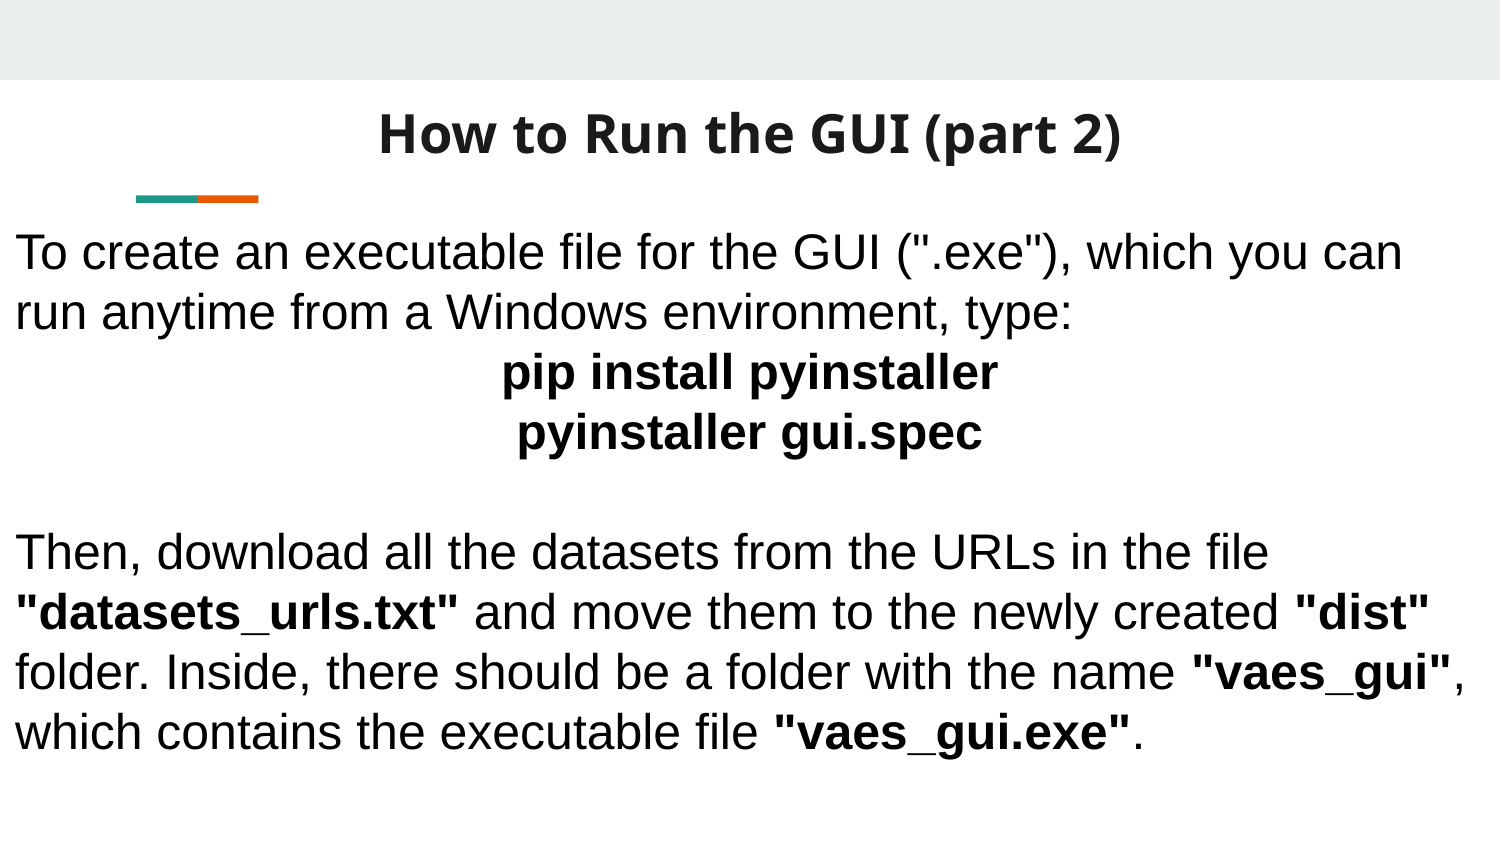

# How to Run the GUI (part 2)
To create an executable file for the GUI (".exe"), which you can run anytime from a Windows environment, type:
pip install pyinstaller
pyinstaller gui.spec
Then, download all the datasets from the URLs in the file "datasets_urls.txt" and move them to the newly created "dist" folder. Inside, there should be a folder with the name "vaes_gui", which contains the executable file "vaes_gui.exe".